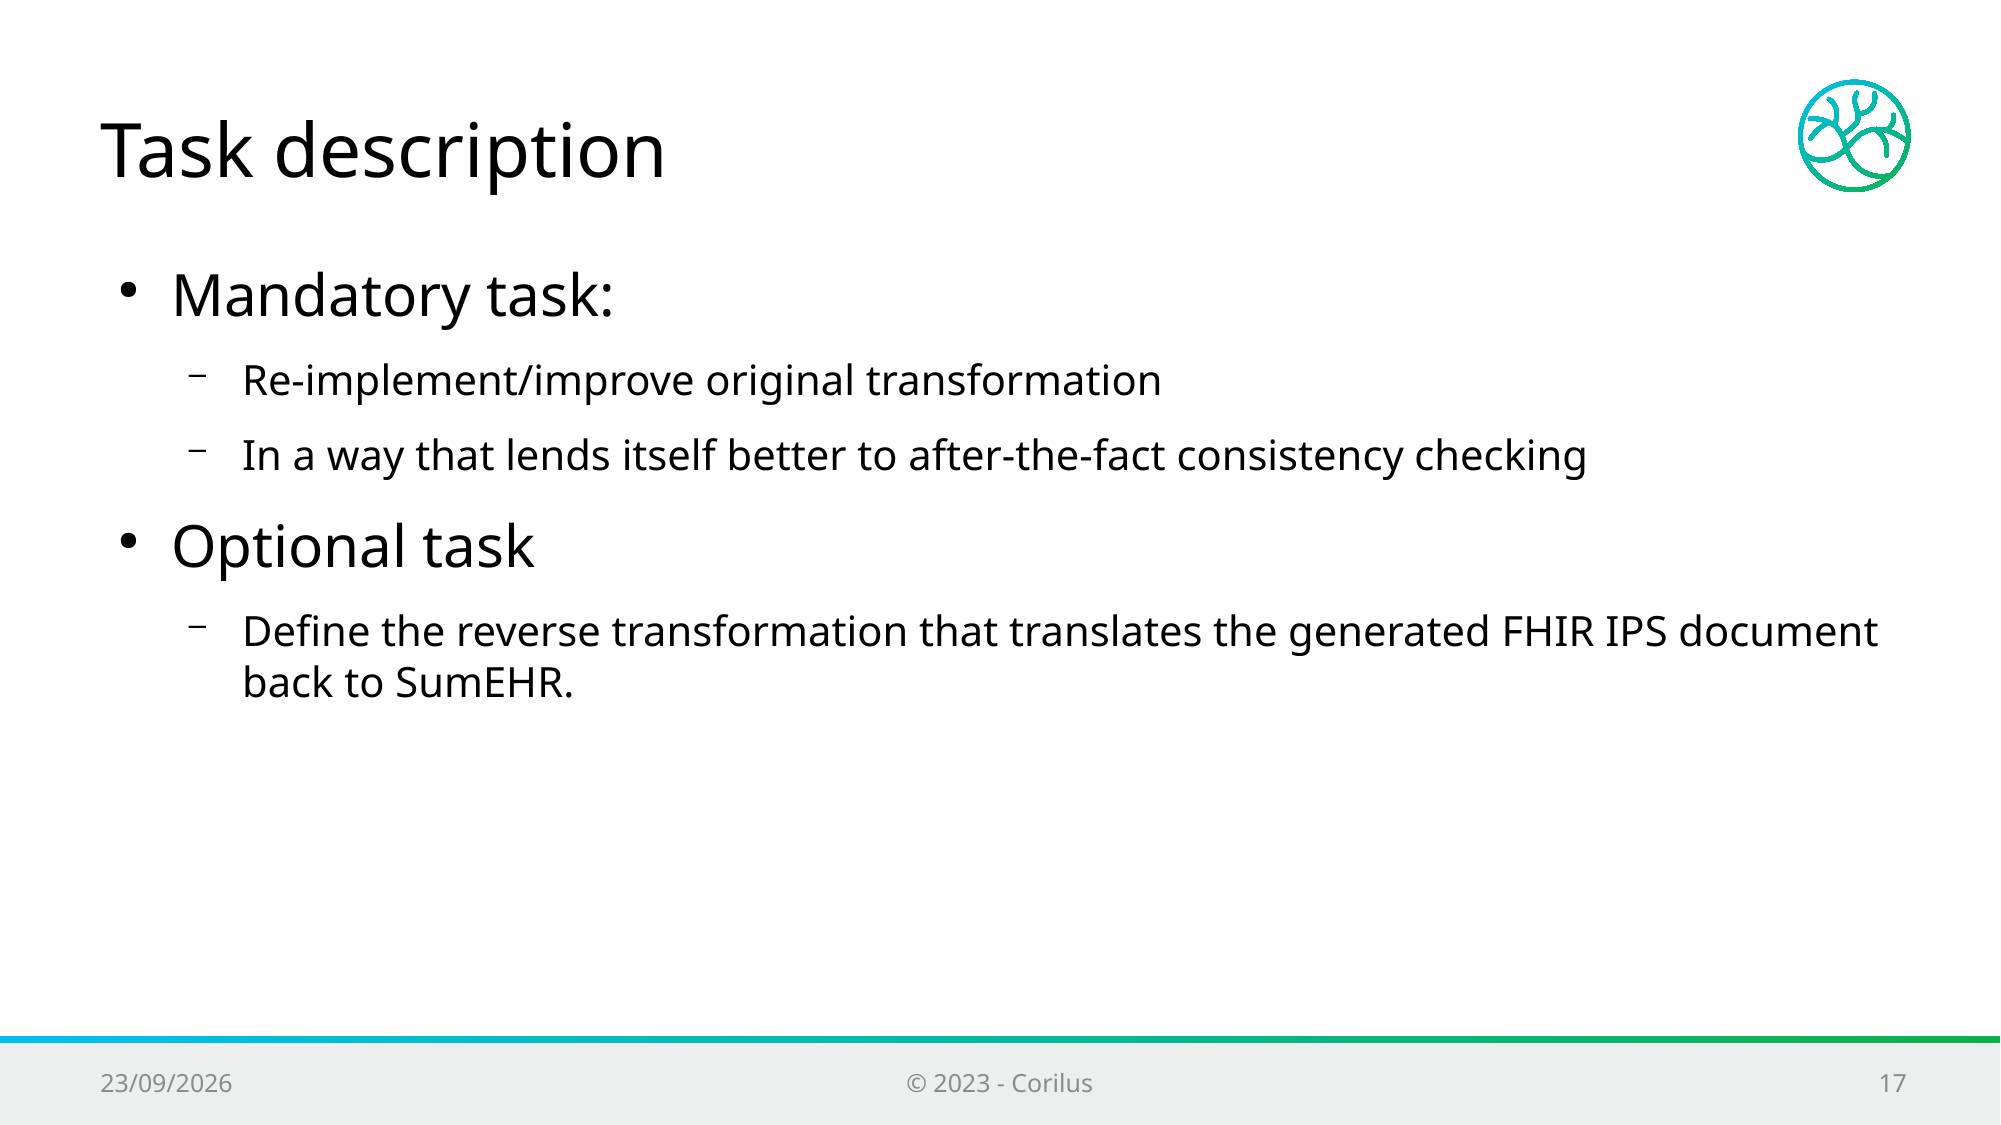

# Task description
Mandatory task:
Re-implement/improve original transformation
In a way that lends itself better to after-the-fact consistency checking
Optional task
Define the reverse transformation that translates the generated FHIR IPS document back to SumEHR.
© 2023 - Corilus
17